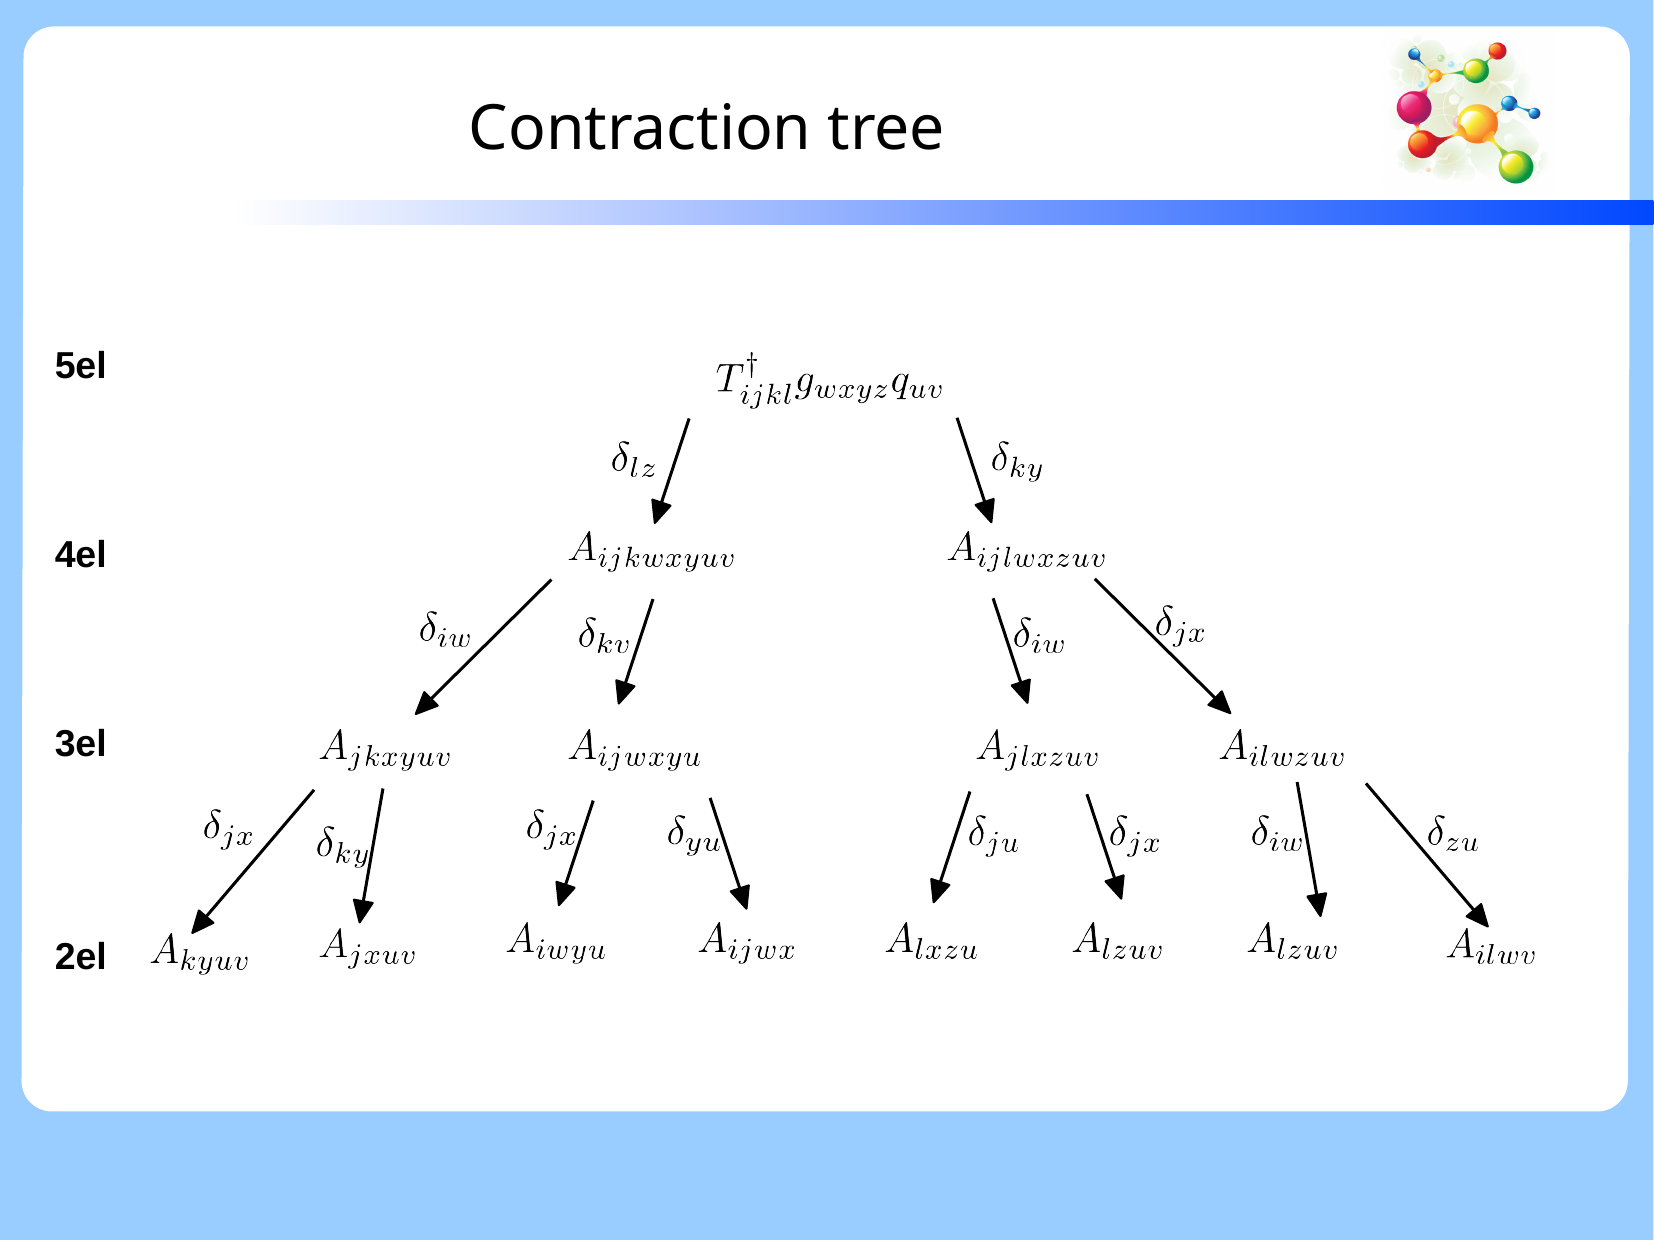

# Contraction tree
5el
4el
3el
2el